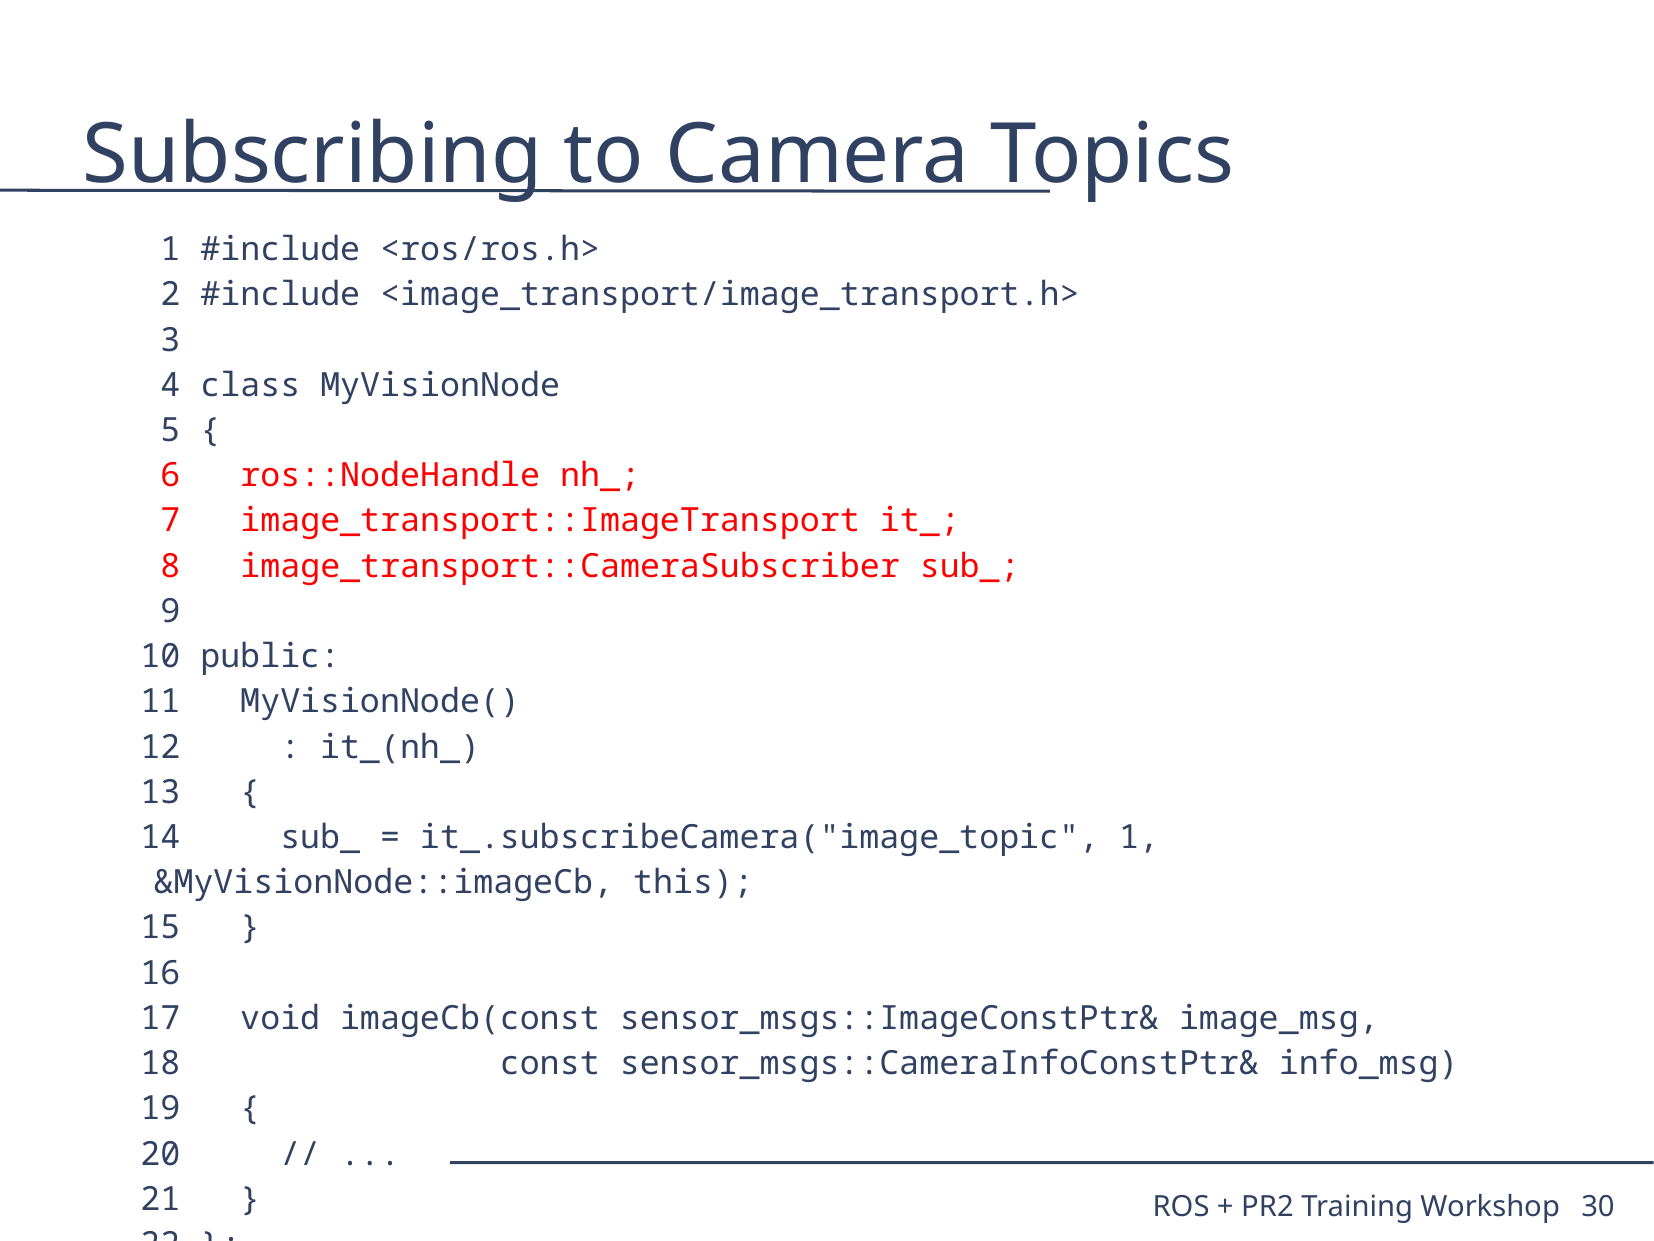

# Subscribing to Camera Topics
 1 #include <ros/ros.h>
 2 #include <image_transport/image_transport.h>
 3
 4 class MyVisionNode
 5 {
 6 ros::NodeHandle nh_;
 7 image_transport::ImageTransport it_;
 8 image_transport::CameraSubscriber sub_;
 9
 10 public:
 11 MyVisionNode()
 12 : it_(nh_)
 13 {
 14 sub_ = it_.subscribeCamera("image_topic", 1, &MyVisionNode::imageCb, this);
 15 }
 16
 17 void imageCb(const sensor_msgs::ImageConstPtr& image_msg,
 18 const sensor_msgs::CameraInfoConstPtr& info_msg)
 19 {
 20 // ...
 21 }
 22 };